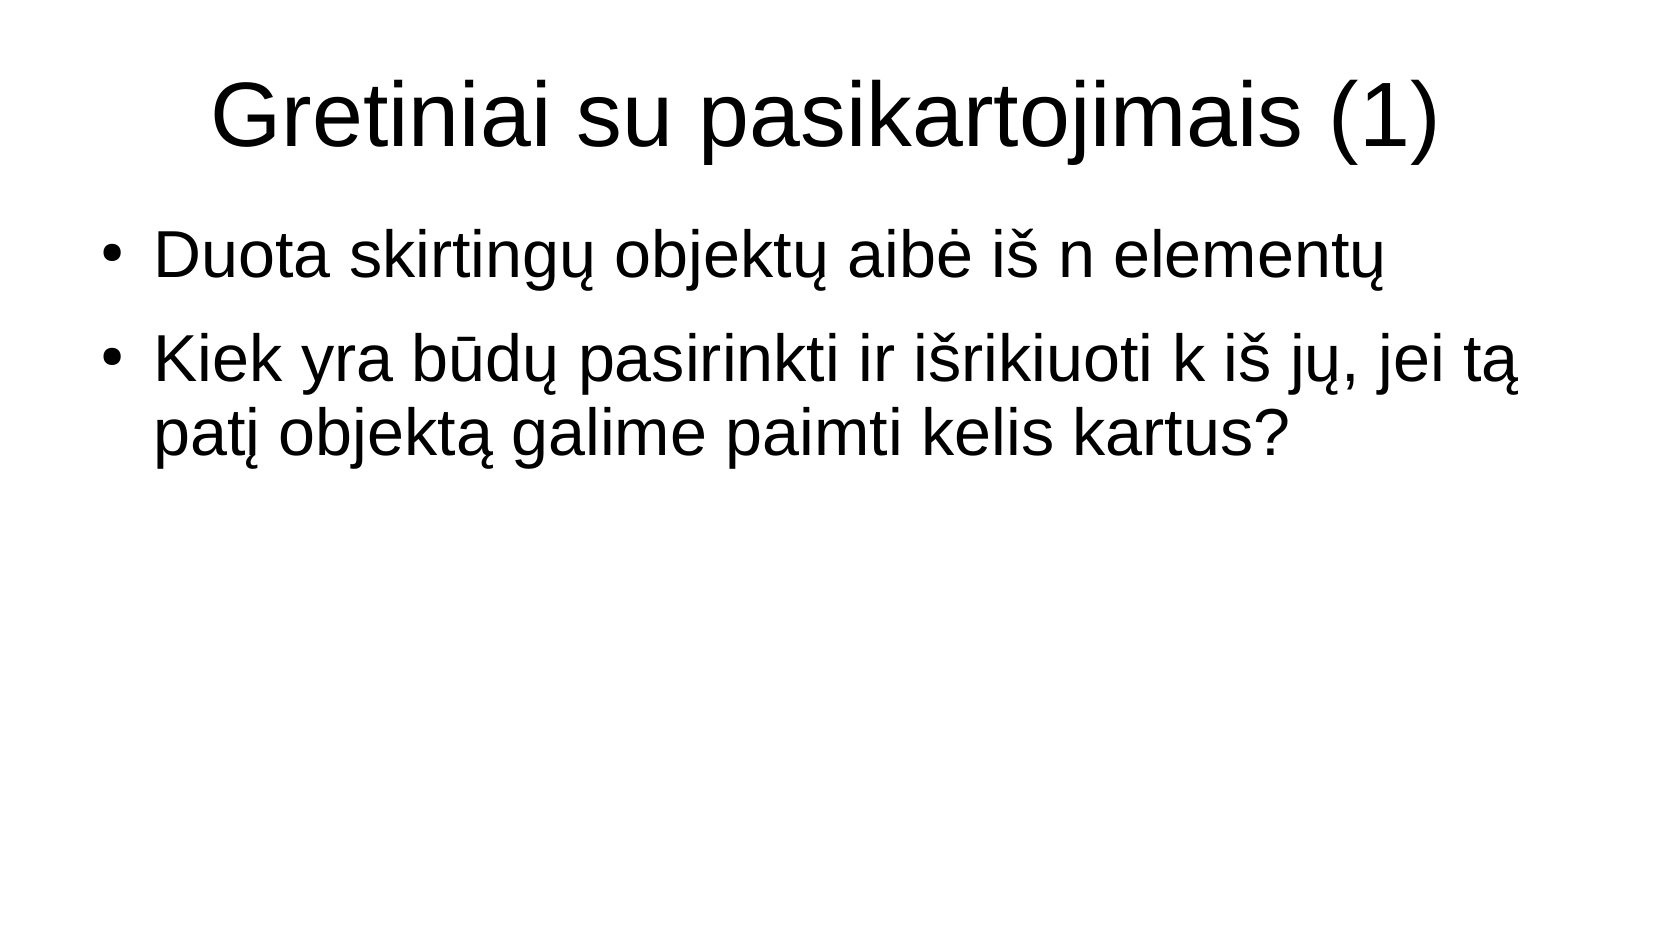

# Gretiniai su pasikartojimais (1)
Duota skirtingų objektų aibė iš n elementų
Kiek yra būdų pasirinkti ir išrikiuoti k iš jų, jei tą patį objektą galime paimti kelis kartus?